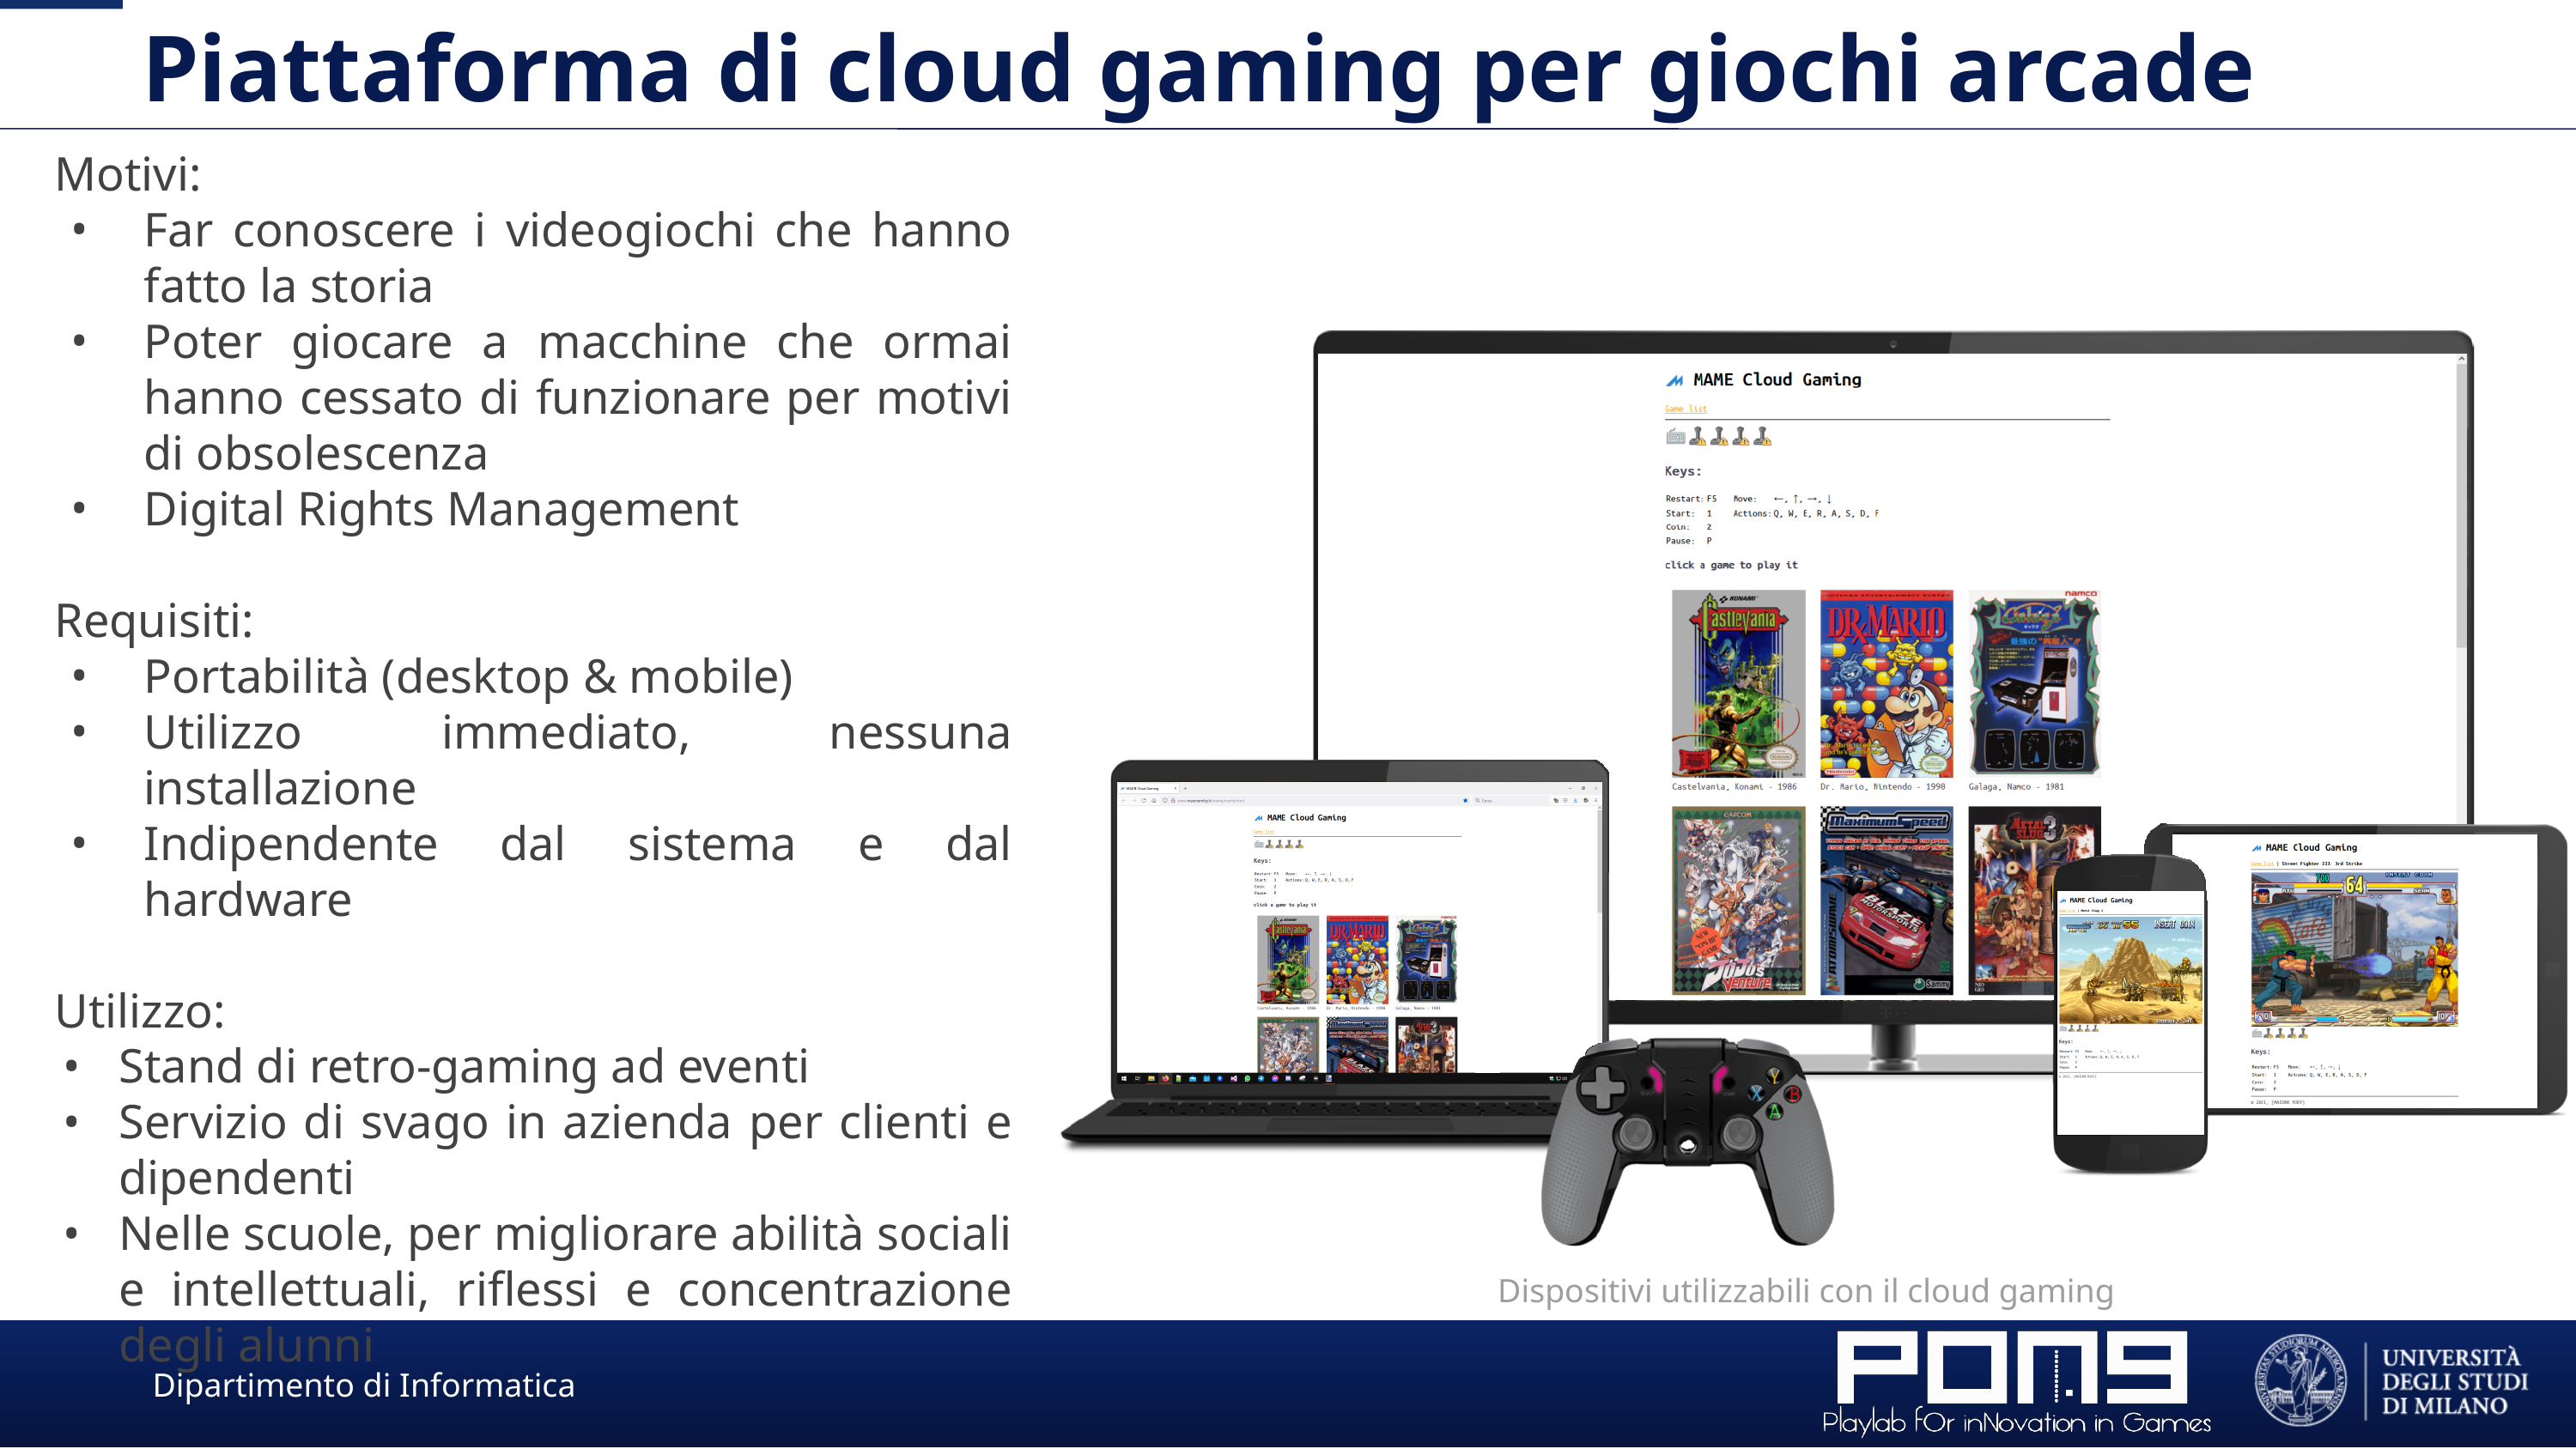

# Piattaforma di cloud gaming per giochi arcade
Motivi:
Far conoscere i videogiochi che hanno fatto la storia
Poter giocare a macchine che ormai hanno cessato di funzionare per motivi di obsolescenza
Digital Rights Management
Requisiti:
Portabilità (desktop & mobile)
Utilizzo immediato, nessuna installazione
Indipendente dal sistema e dal hardware
Utilizzo:
Stand di retro-gaming ad eventi
Servizio di svago in azienda per clienti e dipendenti
Nelle scuole, per migliorare abilità sociali e intellettuali, riflessi e concentrazione degli alunni
Dispositivi utilizzabili con il cloud gaming
Dipartimento di Informatica